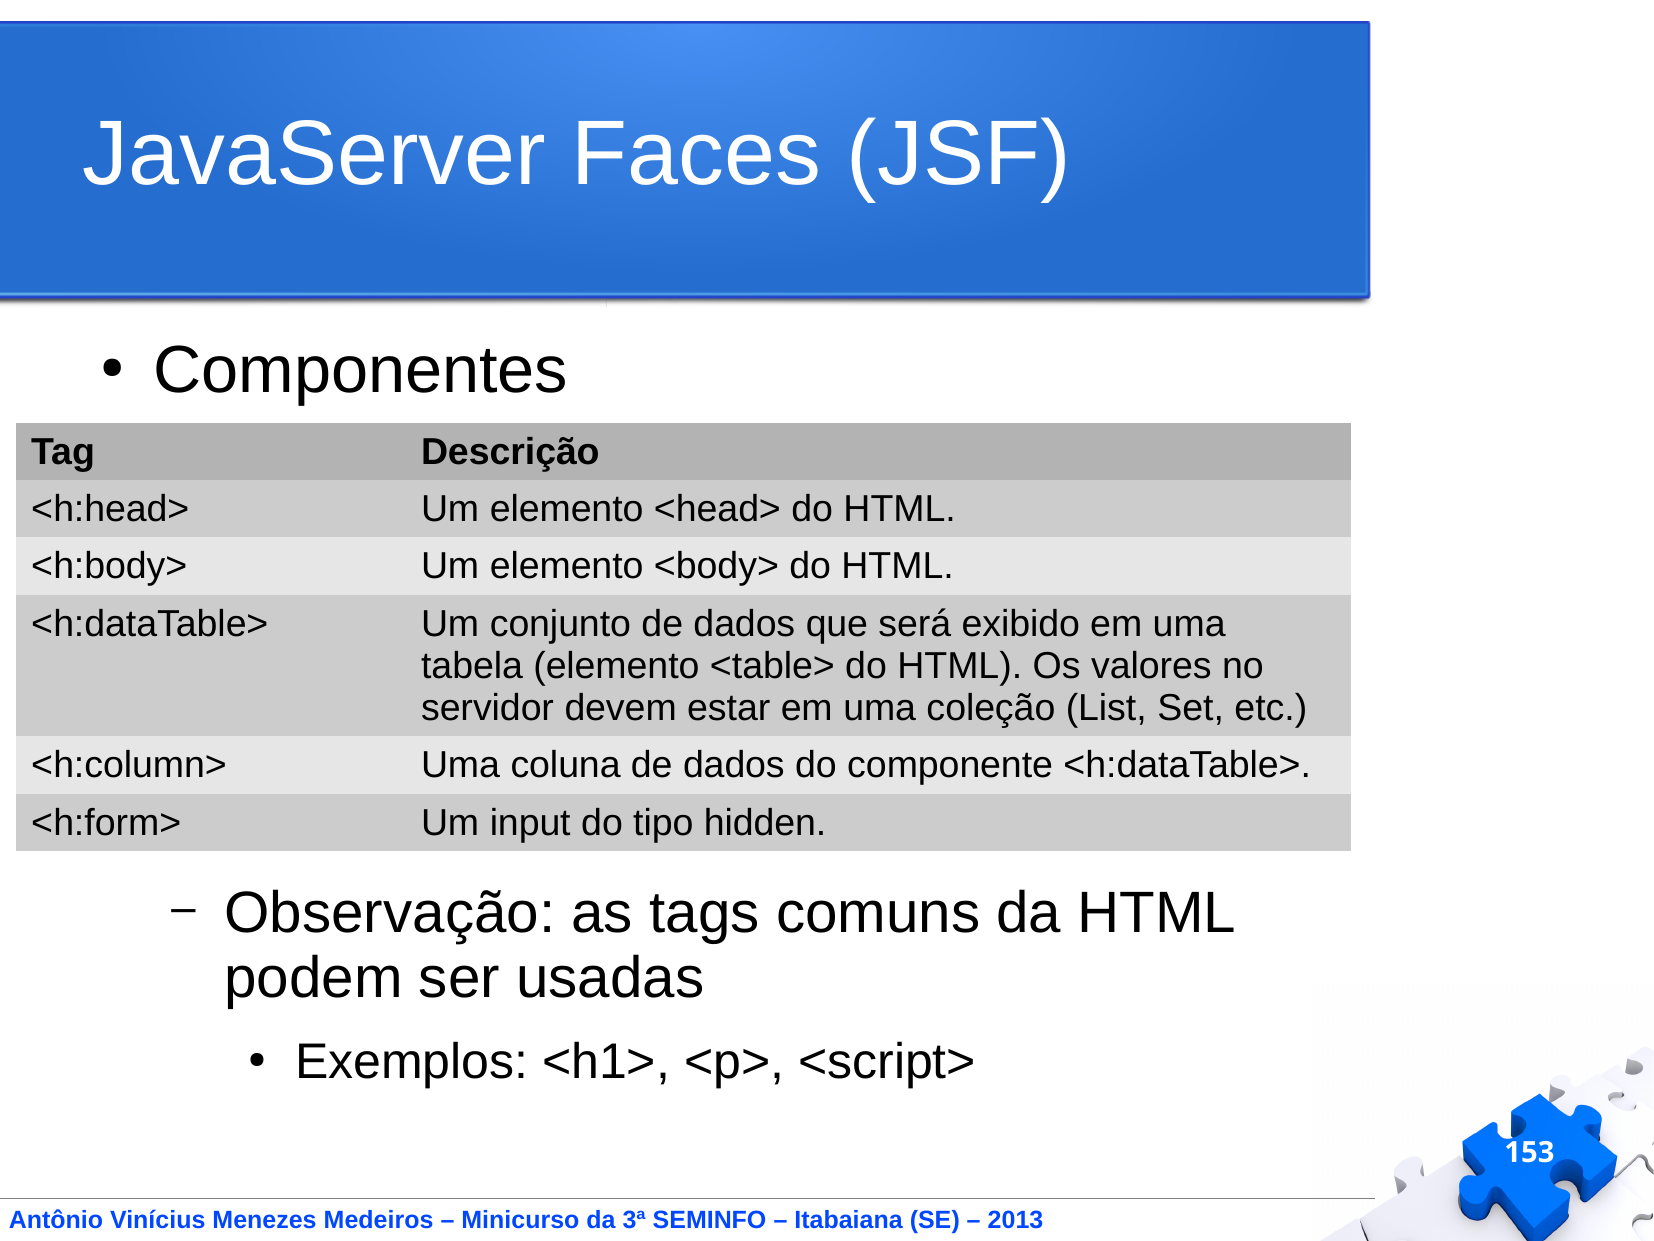

# JavaServer Faces (JSF)
Componentes
Observação: as tags comuns da HTML podem ser usadas
Exemplos: <h1>, <p>, <script>
| Tag | Descrição |
| --- | --- |
| <h:head> | Um elemento <head> do HTML. |
| <h:body> | Um elemento <body> do HTML. |
| <h:dataTable> | Um conjunto de dados que será exibido em uma tabela (elemento <table> do HTML). Os valores no servidor devem estar em uma coleção (List, Set, etc.) |
| <h:column> | Uma coluna de dados do componente <h:dataTable>. |
| <h:form> | Um input do tipo hidden. |
153